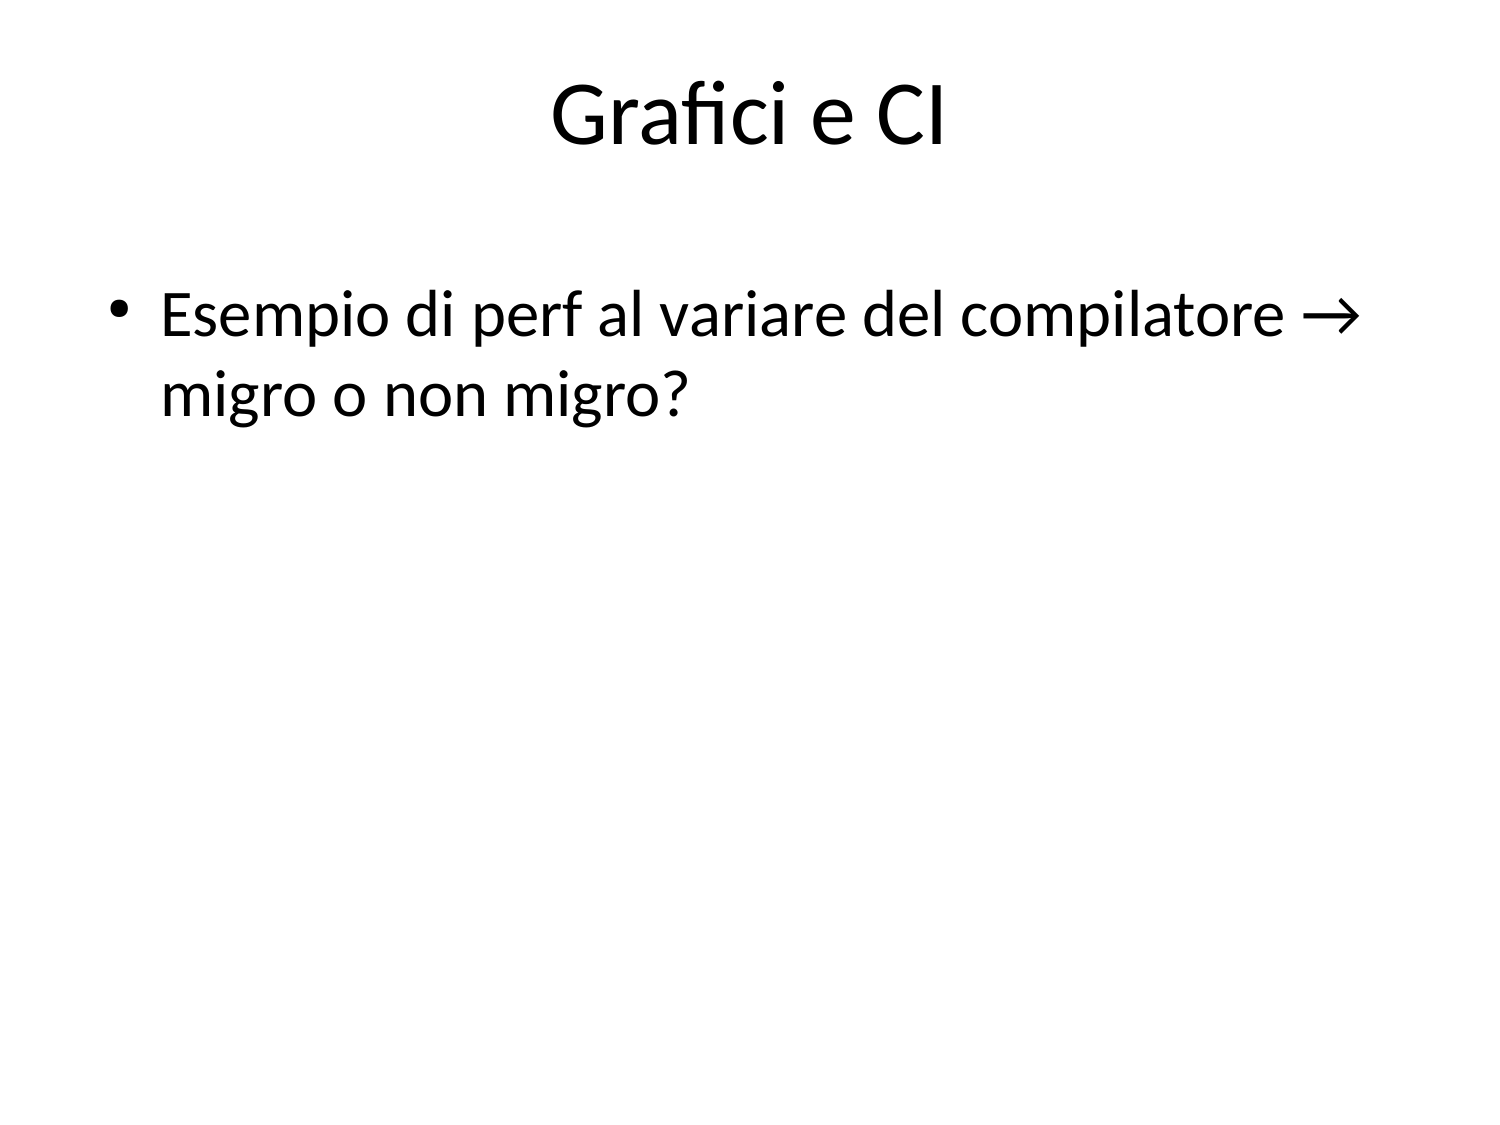

# Grafici e CI
Esempio di perf al variare del compilatore → migro o non migro?